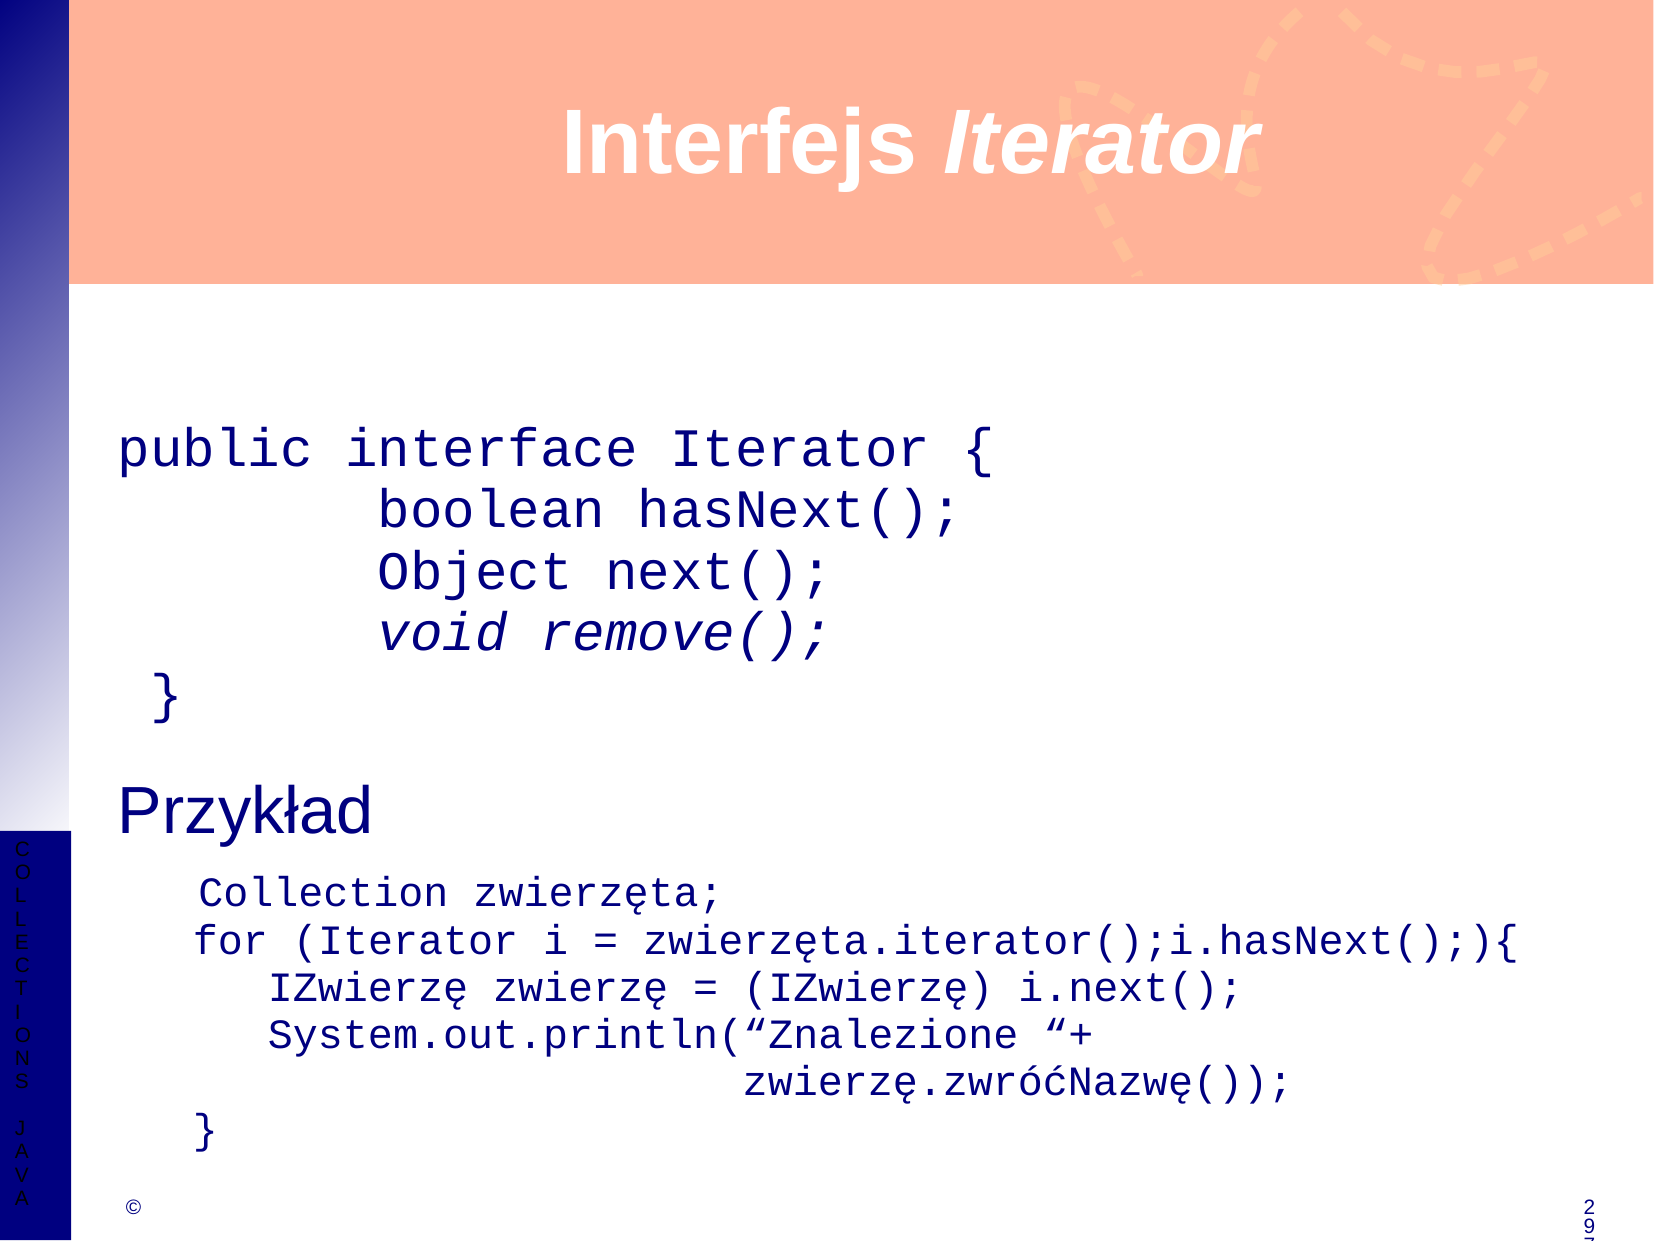

Interfejs Iterator
# public interface Iterator {
 boolean hasNext();
 Object next();
 void remove();
 }
Przykład
 Collection zwierzęta;
 for (Iterator i = zwierzęta.iterator();i.hasNext();){
 IZwierzę zwierzę = (IZwierzę) i.next();
 System.out.println(“Znalezione “+
 zwierzę.zwróćNazwę());
 }
C
O
L
L
E
C
T
I
O
N
S
J
A
V
A